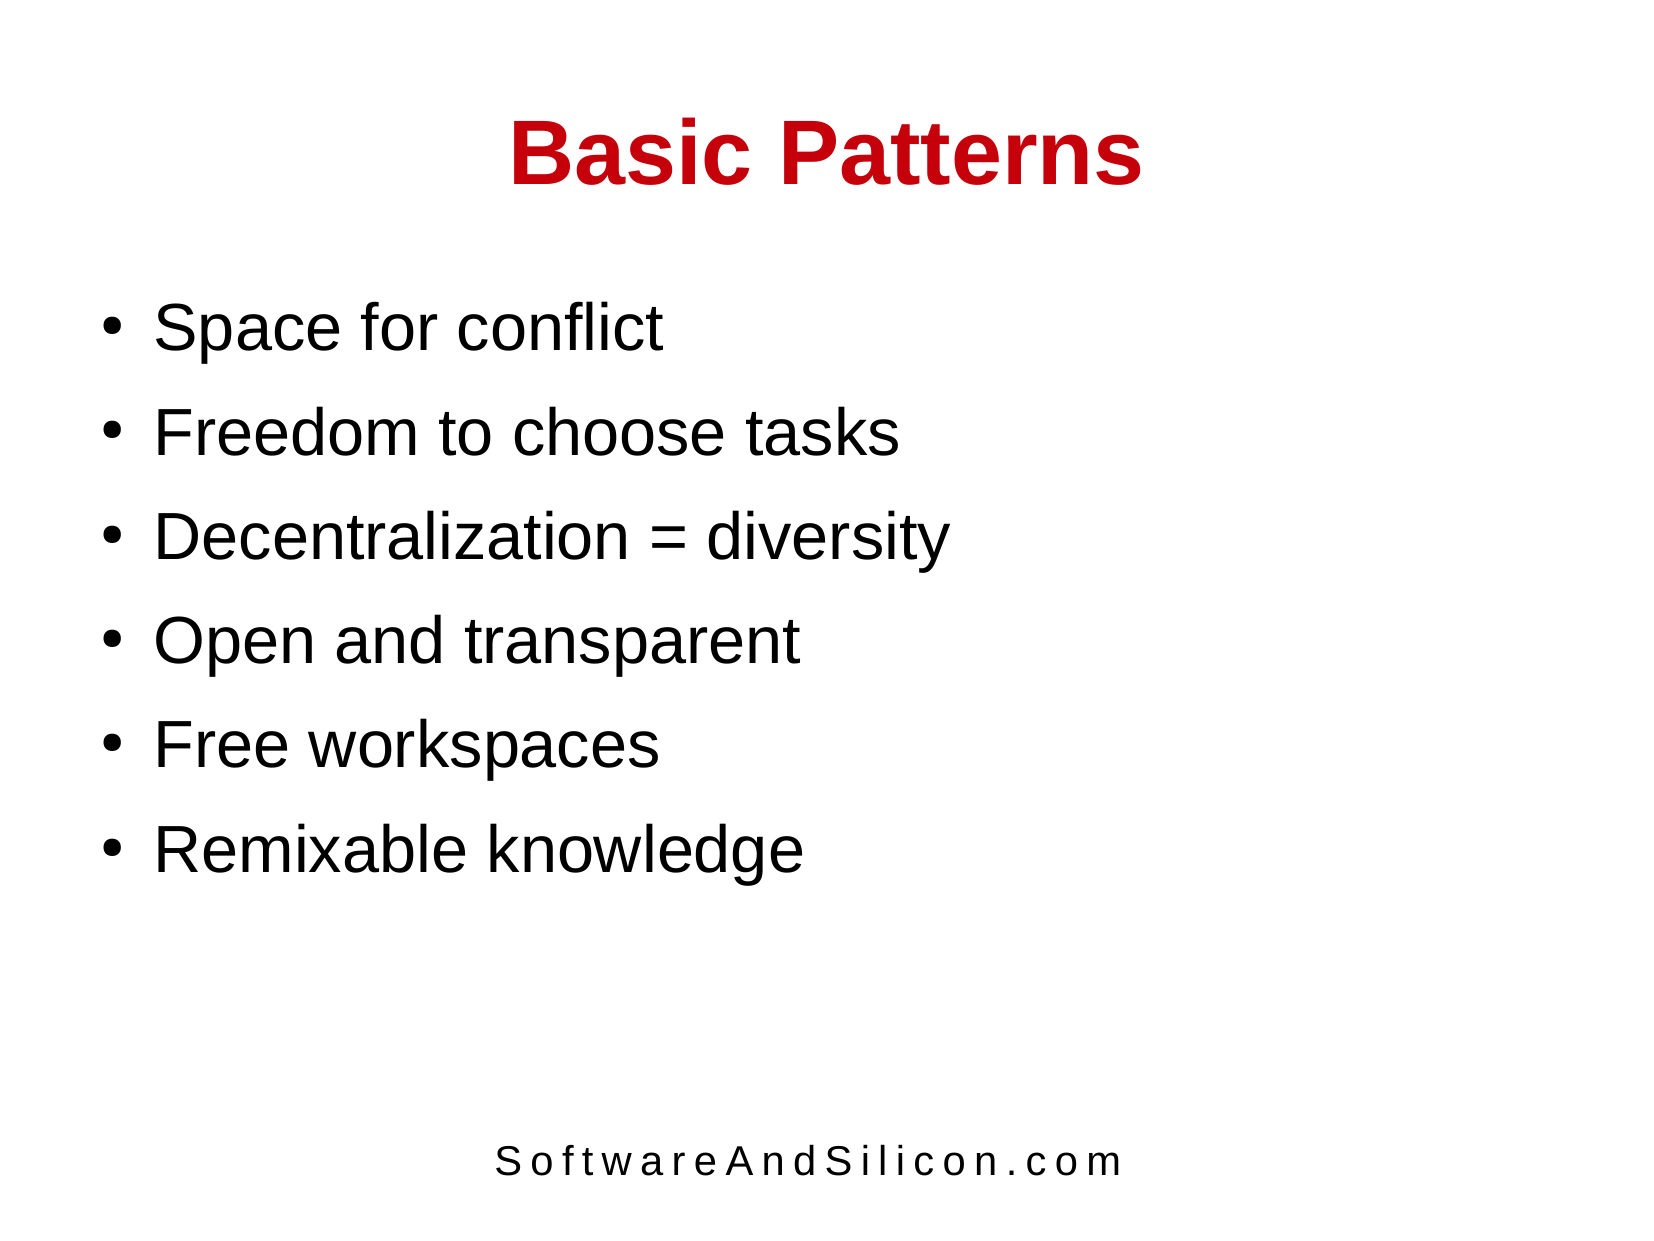

# Basic Patterns
Space for conflict
Freedom to choose tasks
Decentralization = diversity
Open and transparent
Free workspaces
Remixable knowledge